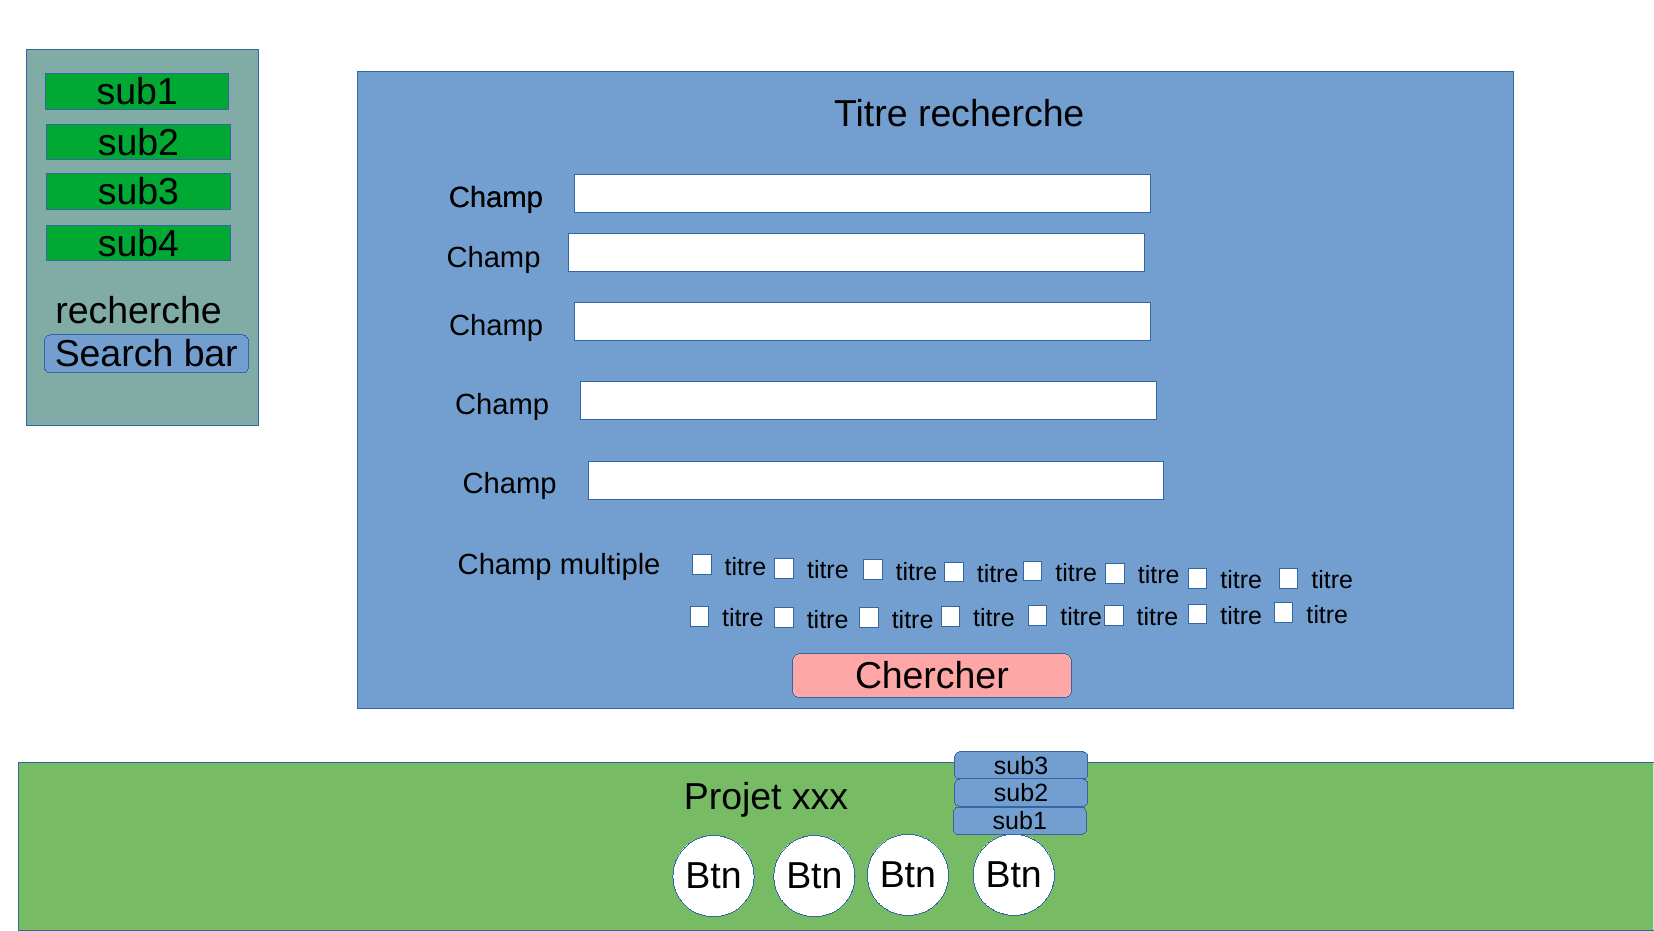

sub1
Titre recherche
sub2
sub3
Champ
Champ
sub4
Champ
recherche
Champ
Search bar
Champ
Champ
Champ multiple
titre
titre
titre
titre
titre
titre
titre
titre
titre
titre
titre
titre
titre
titre
titre
titre
Chercher
sub3
Projet xxx
sub2
sub1
B
Btn
B
Btn
B
Btn
B
Btn